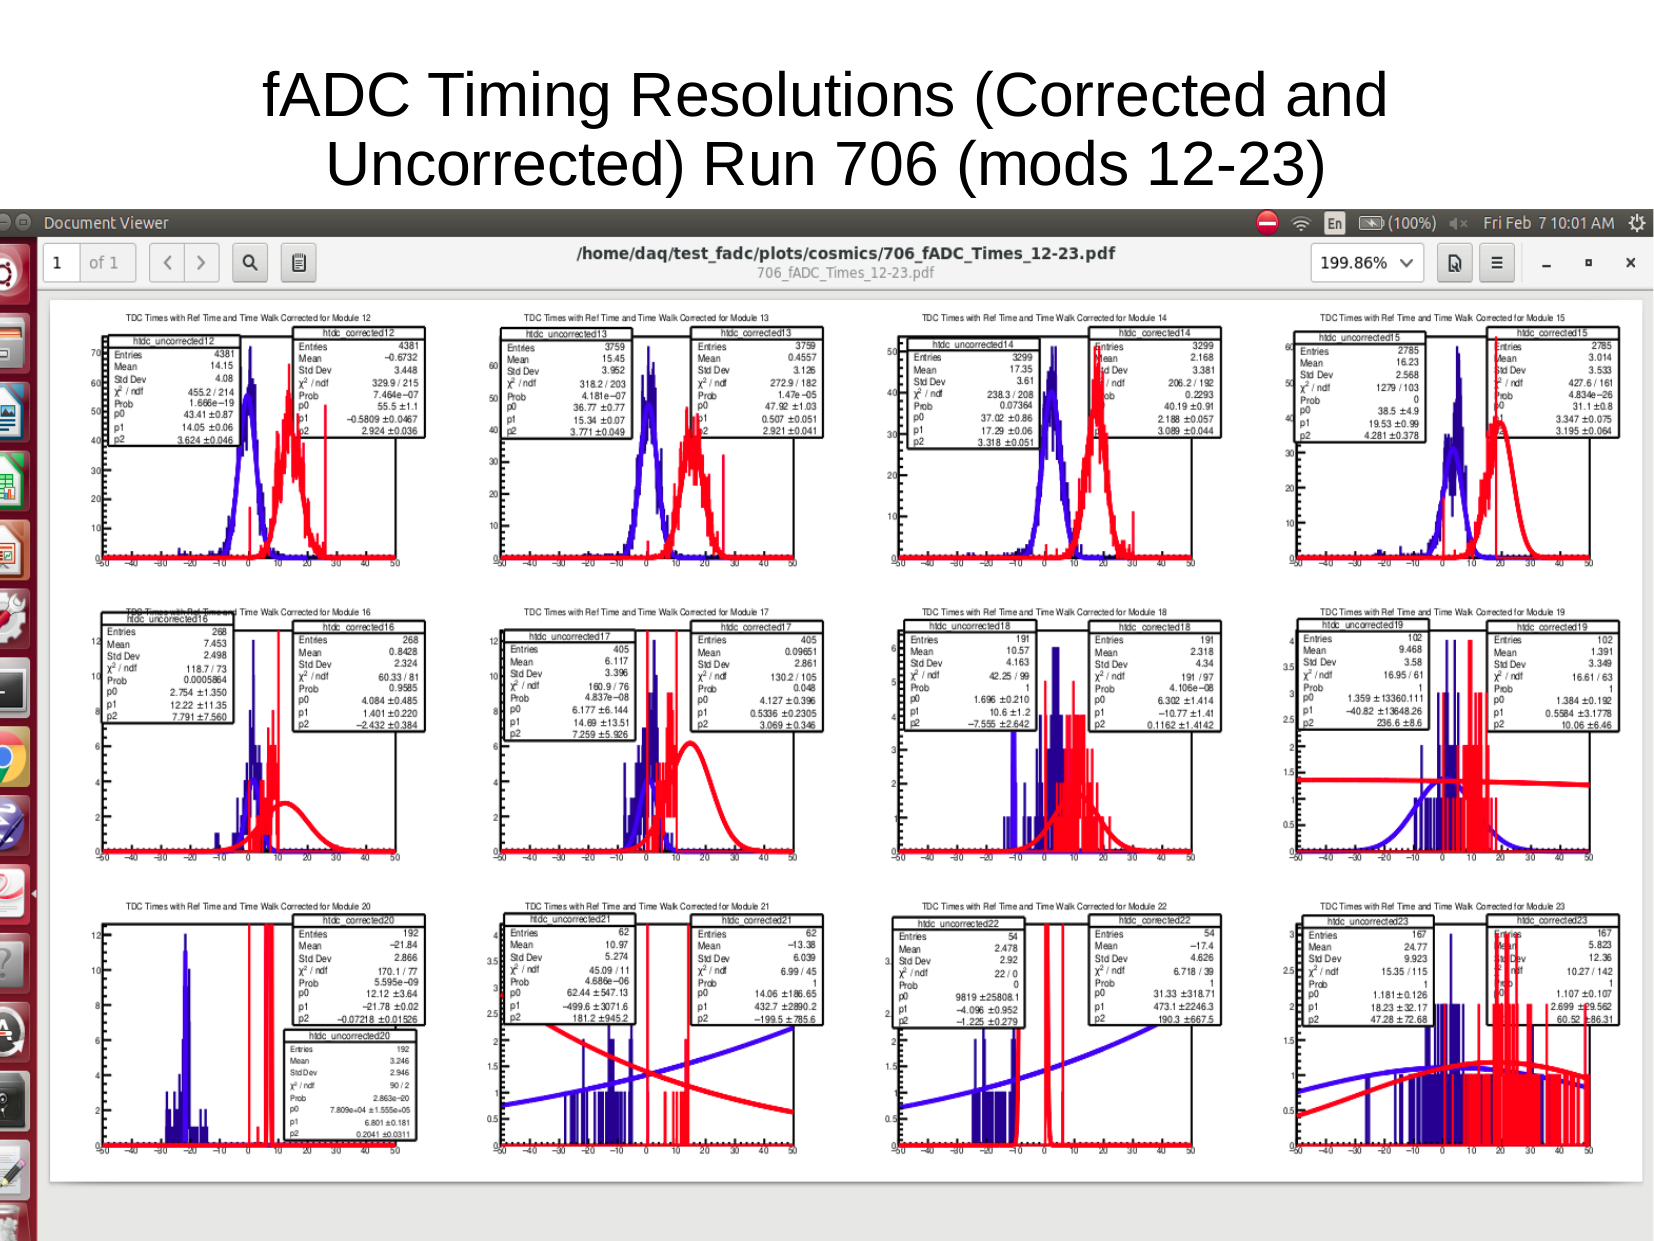

# fADC Timing Resolutions (Corrected and Uncorrected) Run 706 (mods 12-23)